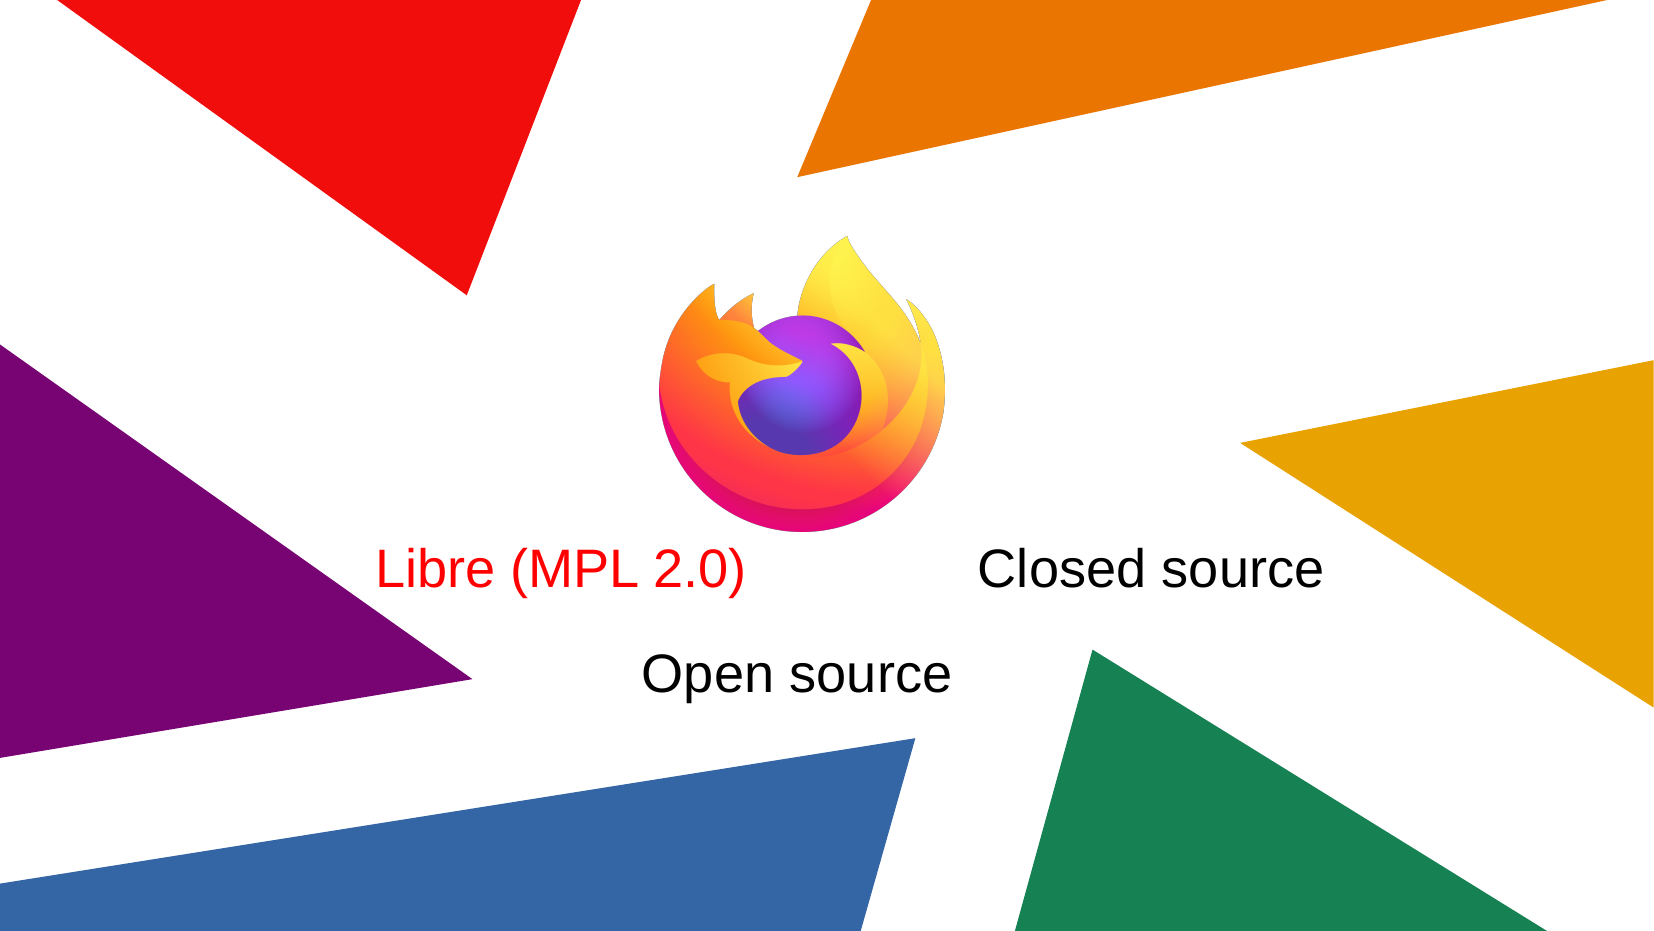

Libre (MPL 2.0)
Closed source
Open source